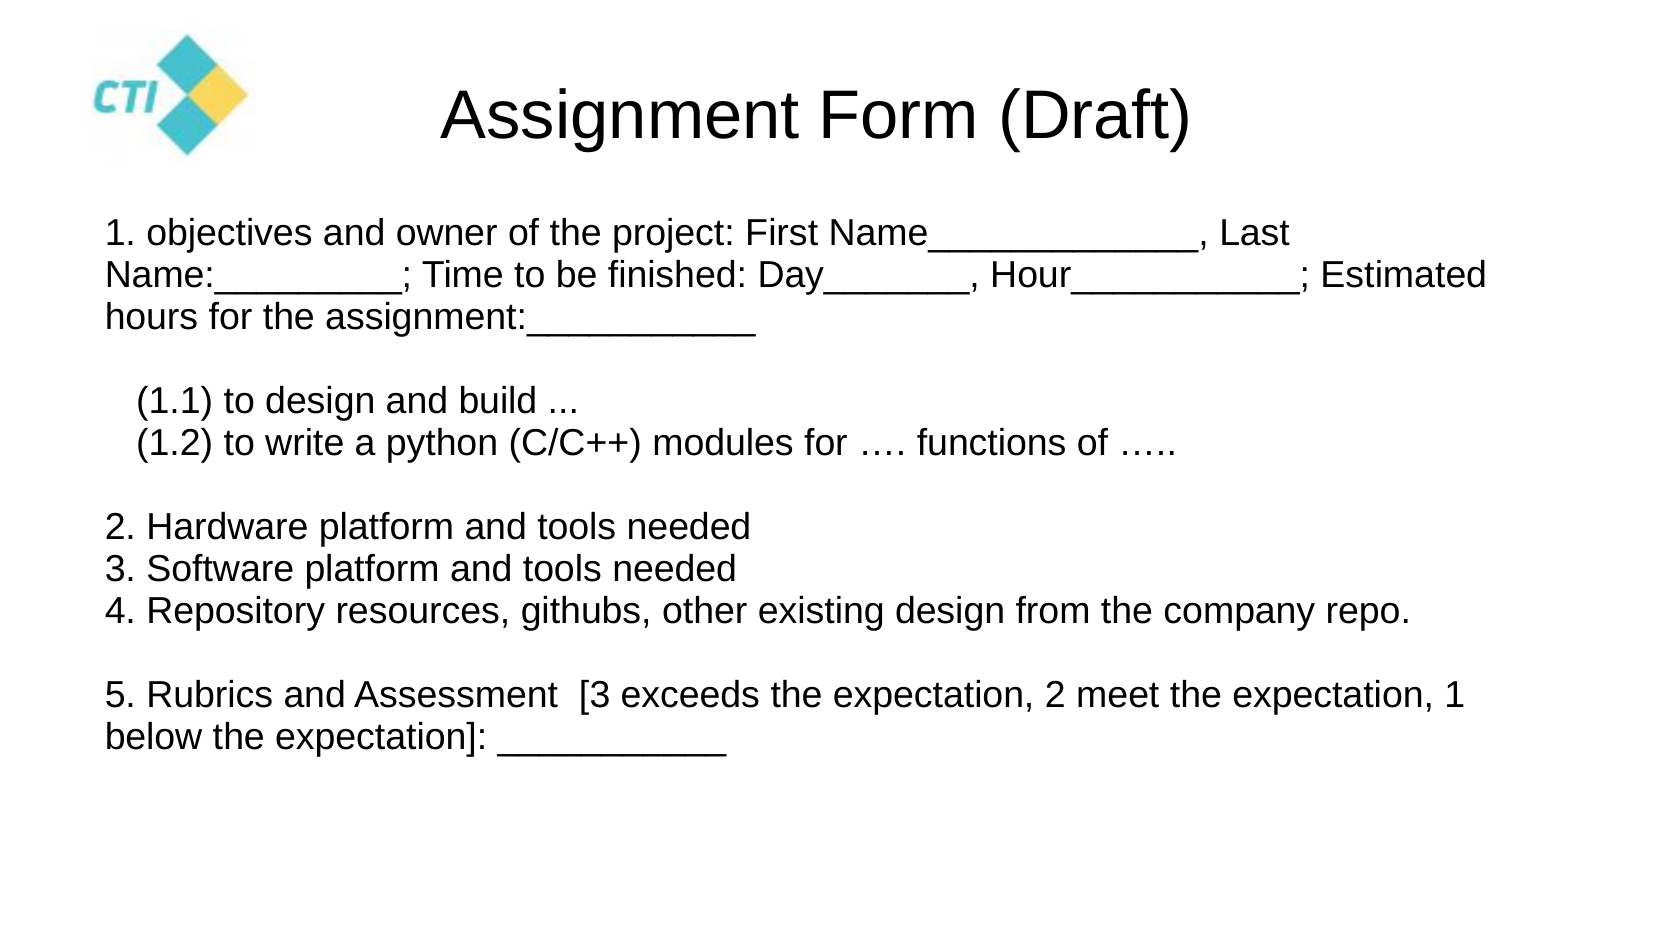

# Assignment Form (Draft)
1. objectives and owner of the project: First Name_____________, Last Name:_________; Time to be finished: Day_______, Hour___________; Estimated hours for the assignment:___________
 (1.1) to design and build ...
 (1.2) to write a python (C/C++) modules for …. functions of …..
2. Hardware platform and tools needed
3. Software platform and tools needed
4. Repository resources, githubs, other existing design from the company repo.
5. Rubrics and Assessment [3 exceeds the expectation, 2 meet the expectation, 1 below the expectation]: ___________